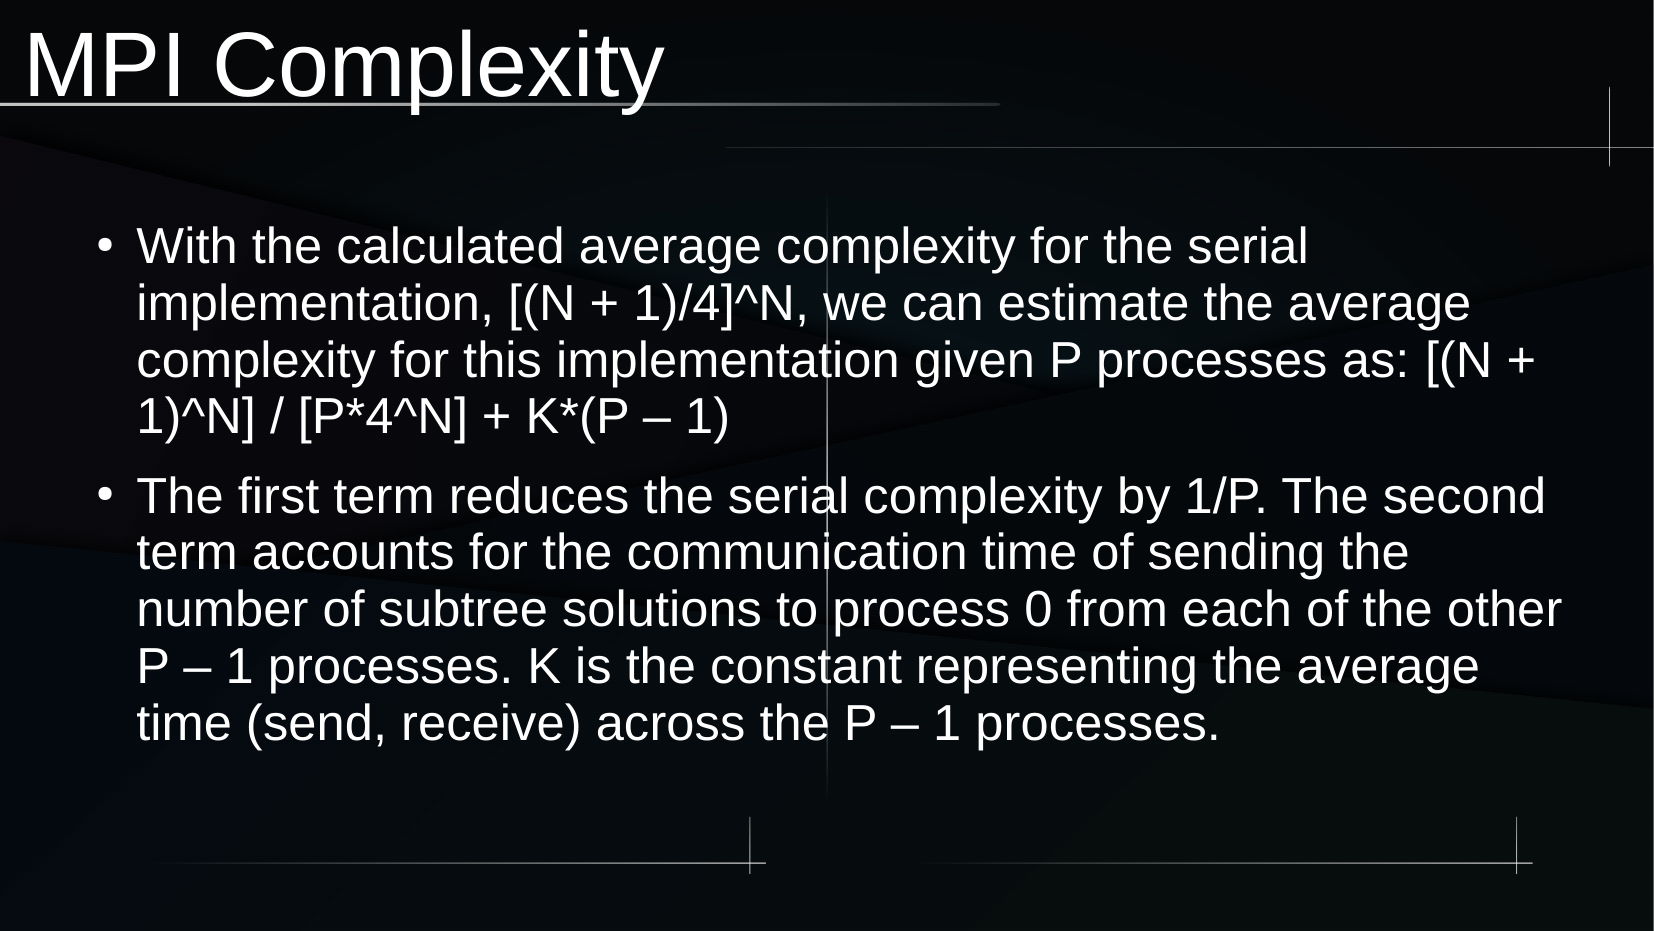

# MPI Complexity
With the calculated average complexity for the serial implementation, [(N + 1)/4]^N, we can estimate the average complexity for this implementation given P processes as: [(N + 1)^N] / [P*4^N] + K*(P – 1)
The first term reduces the serial complexity by 1/P. The second term accounts for the communication time of sending the number of subtree solutions to process 0 from each of the other P – 1 processes. K is the constant representing the average time (send, receive) across the P – 1 processes.